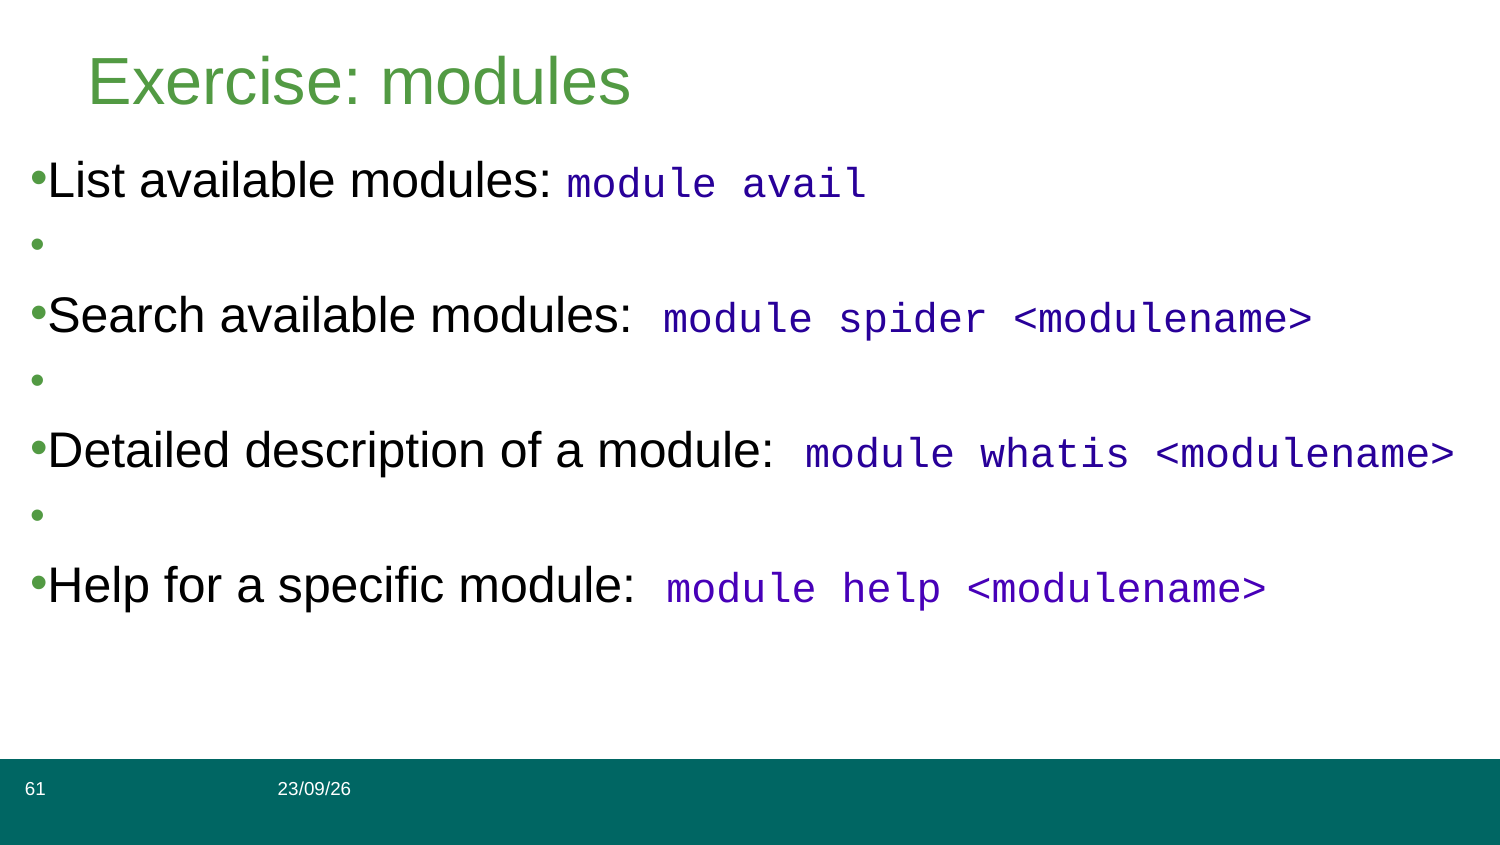

# Exercise: modules
List available modules: module avail
Search available modules: module spider <modulename>
Detailed description of a module: module whatis <modulename>
Help for a specific module: module help <modulename>